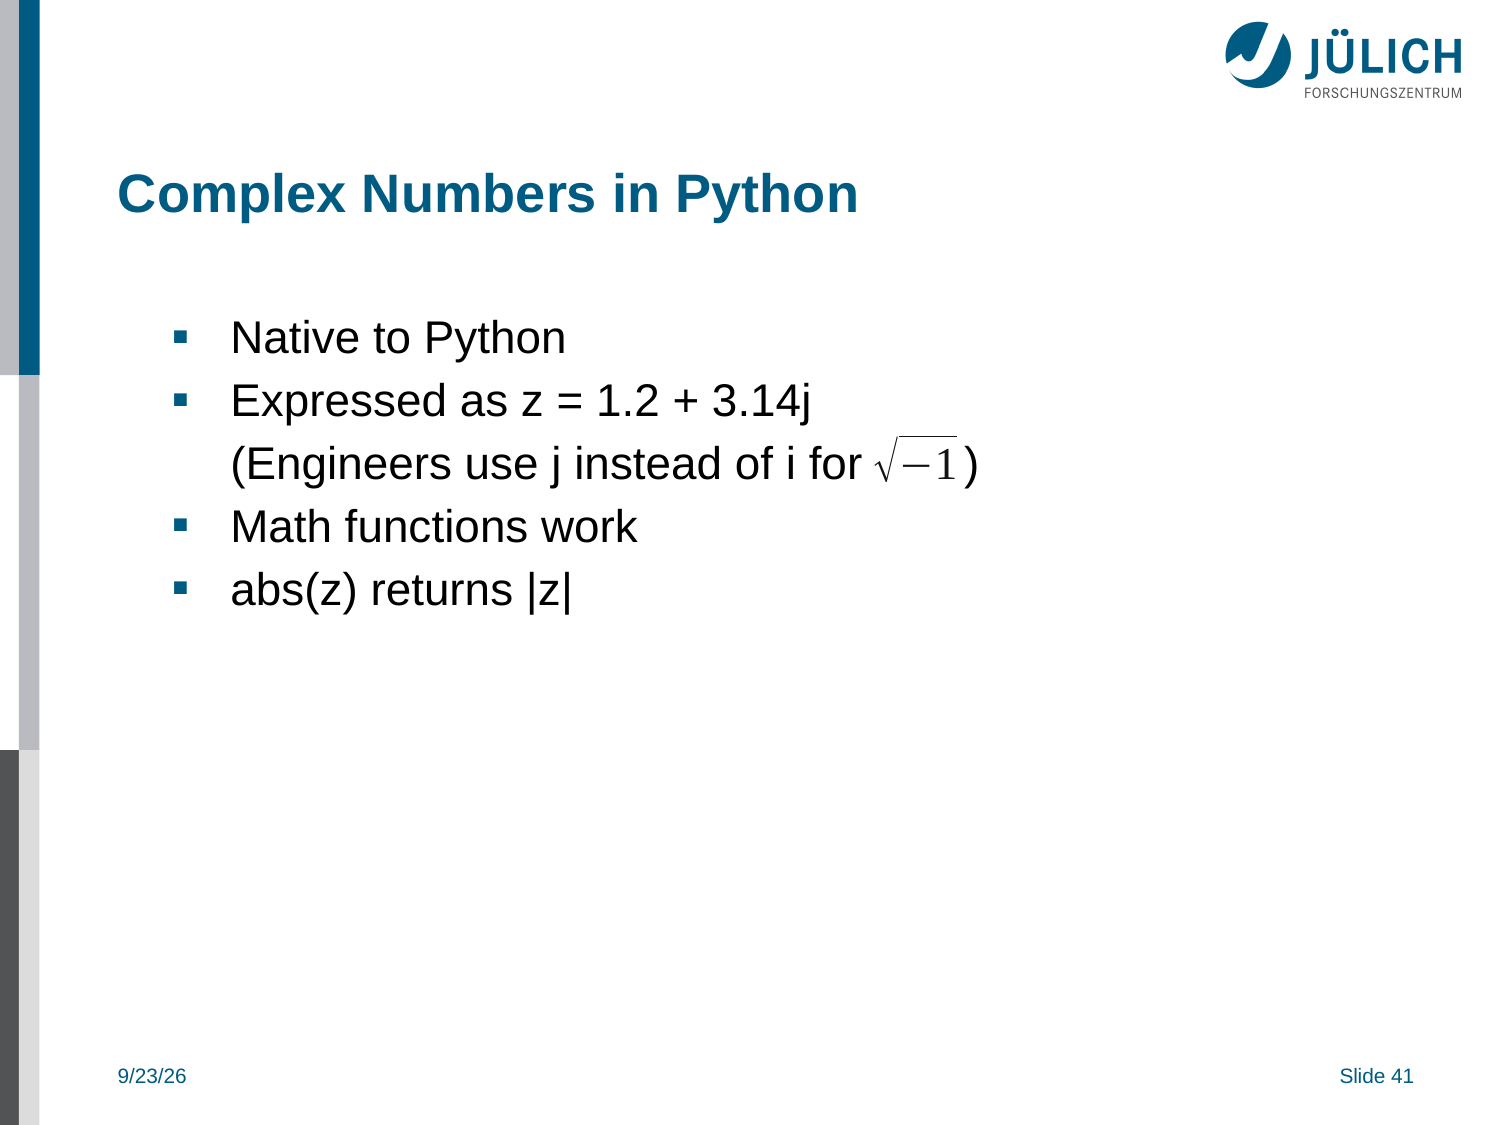

# Complex Numbers in Python
Native to Python
Expressed as z = 1.2 + 3.14j
(Engineers use j instead of i for )
Math functions work
abs(z) returns |z|